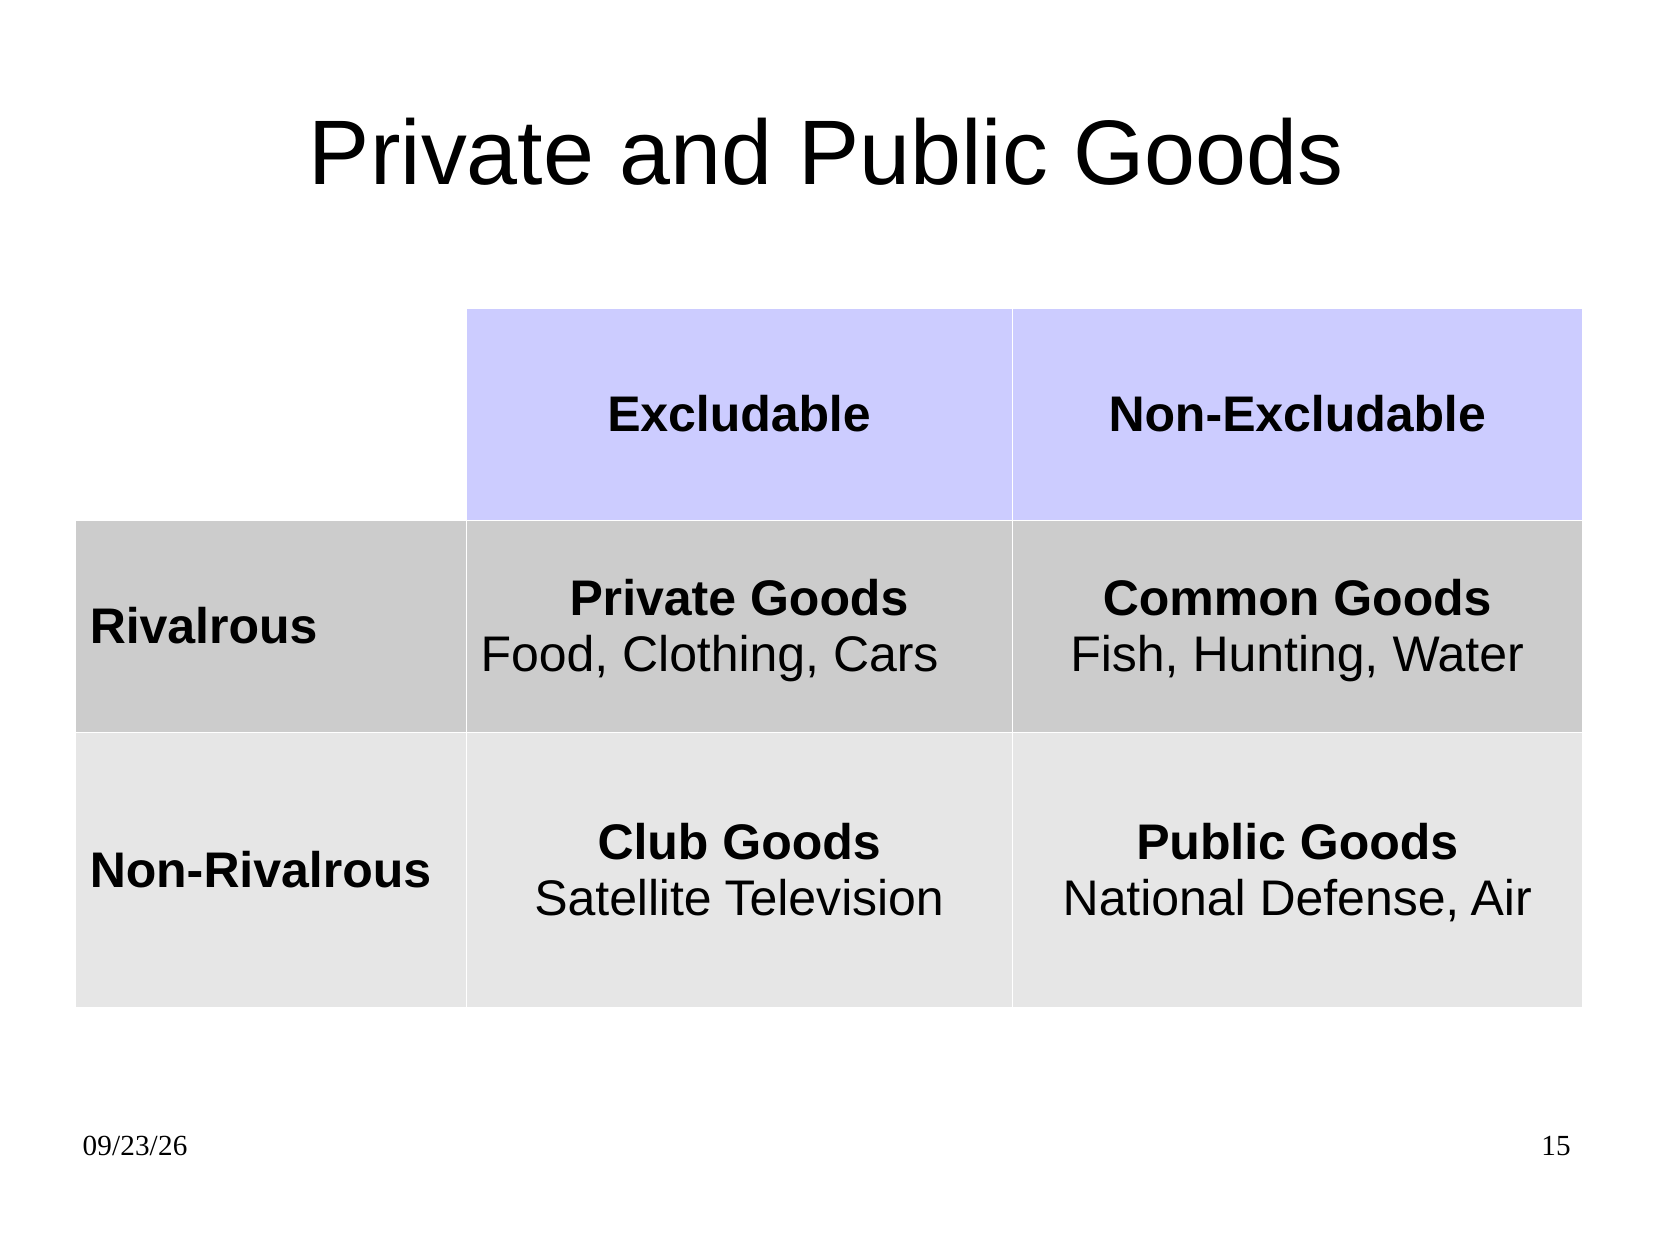

# Private and Public Goods
| | Excludable | Non-Excludable |
| --- | --- | --- |
| Rivalrous | Private Goods Food, Clothing, Cars | Common Goods Fish, Hunting, Water |
| Non-Rivalrous | Club Goods Satellite Television | Public Goods National Defense, Air |
15